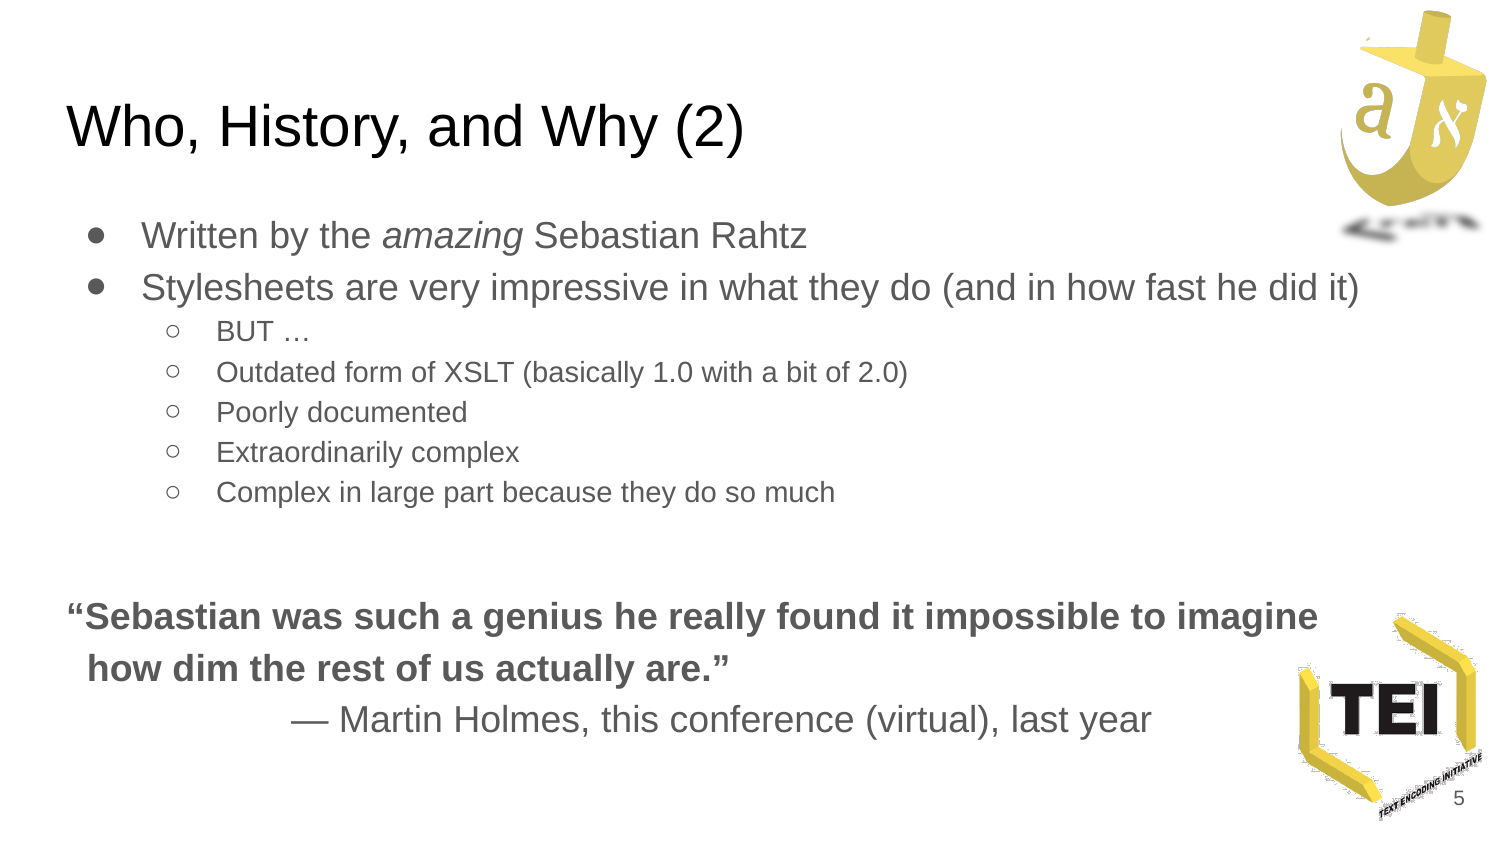

# Who, History, and Why (2)
Written by the amazing Sebastian Rahtz
Stylesheets are very impressive in what they do (and in how fast he did it)
BUT …
Outdated form of XSLT (basically 1.0 with a bit of 2.0)
Poorly documented
Extraordinarily complex
Complex in large part because they do so much
“Sebastian was such a genius he really found it impossible to imagine
 how dim the rest of us actually are.”
			— Martin Holmes, this conference (virtual), last year